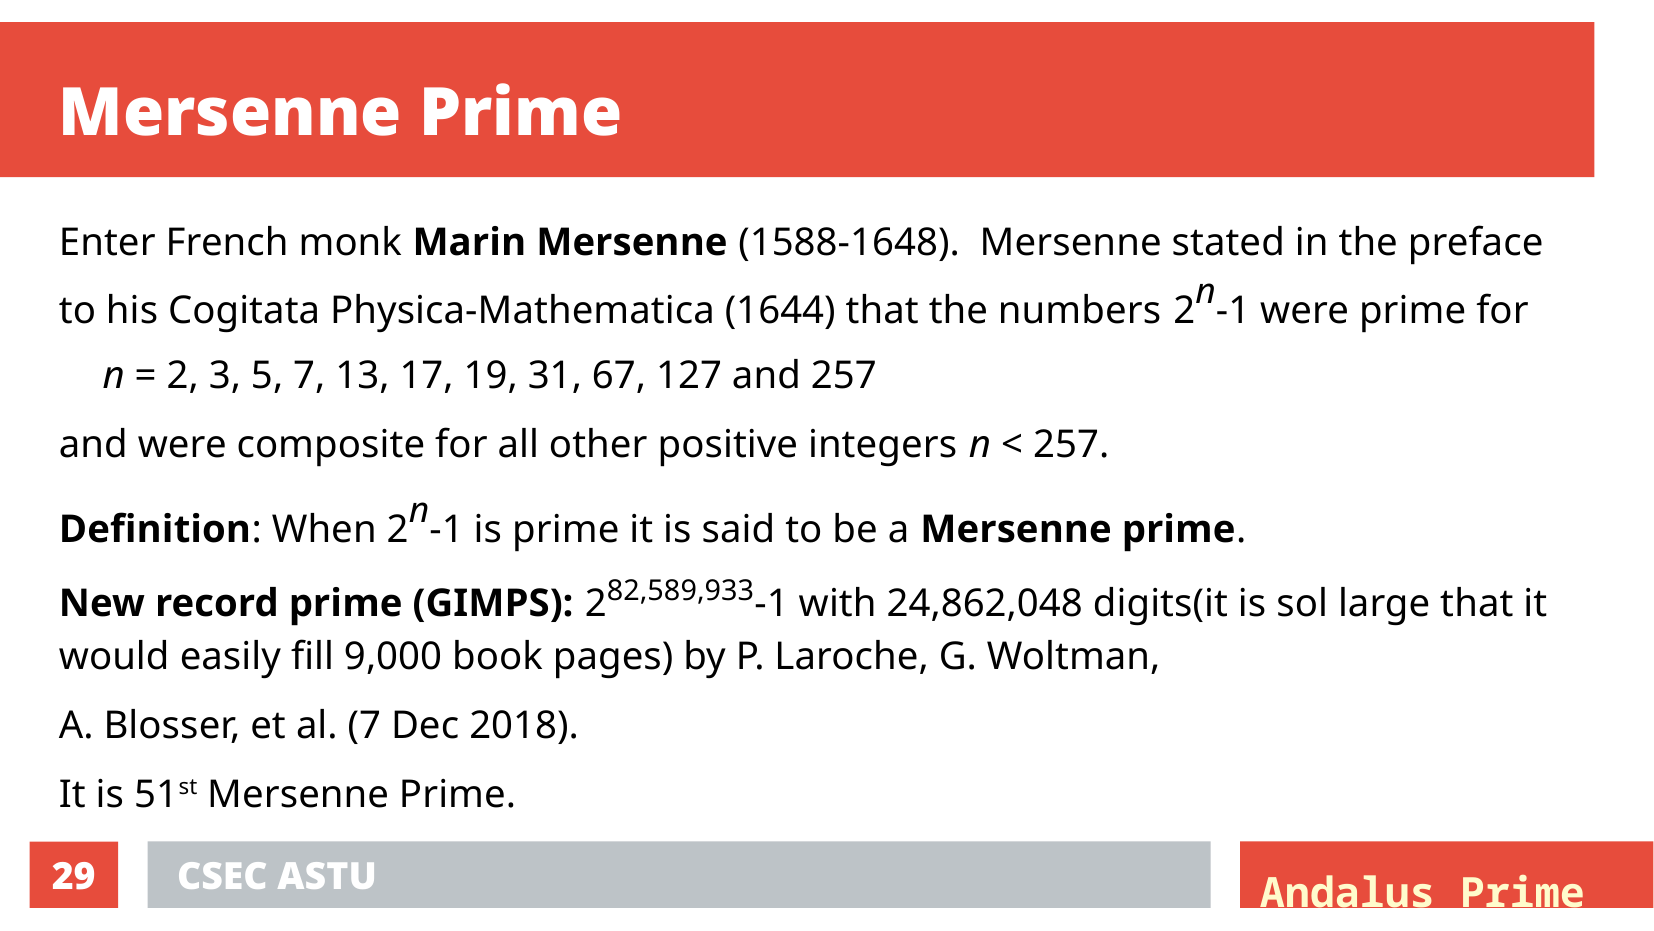

# Mersenne Prime
Enter French monk Marin Mersenne (1588-1648). Mersenne stated in the preface to his Cogitata Physica-Mathematica (1644) that the numbers 2n-1 were prime for
n = 2, 3, 5, 7, 13, 17, 19, 31, 67, 127 and 257
and were composite for all other positive integers n < 257.
Definition: When 2n-1 is prime it is said to be a Mersenne prime.
New record prime (GIMPS): 282,589,933-1 with 24,862,048 digits(it is sol large that it would easily fill 9,000 book pages) by P. Laroche, G. Woltman,
A. Blosser, et al. (7 Dec 2018).
It is 51st Mersenne Prime.
29
CSEC ASTU
Andalus Prime